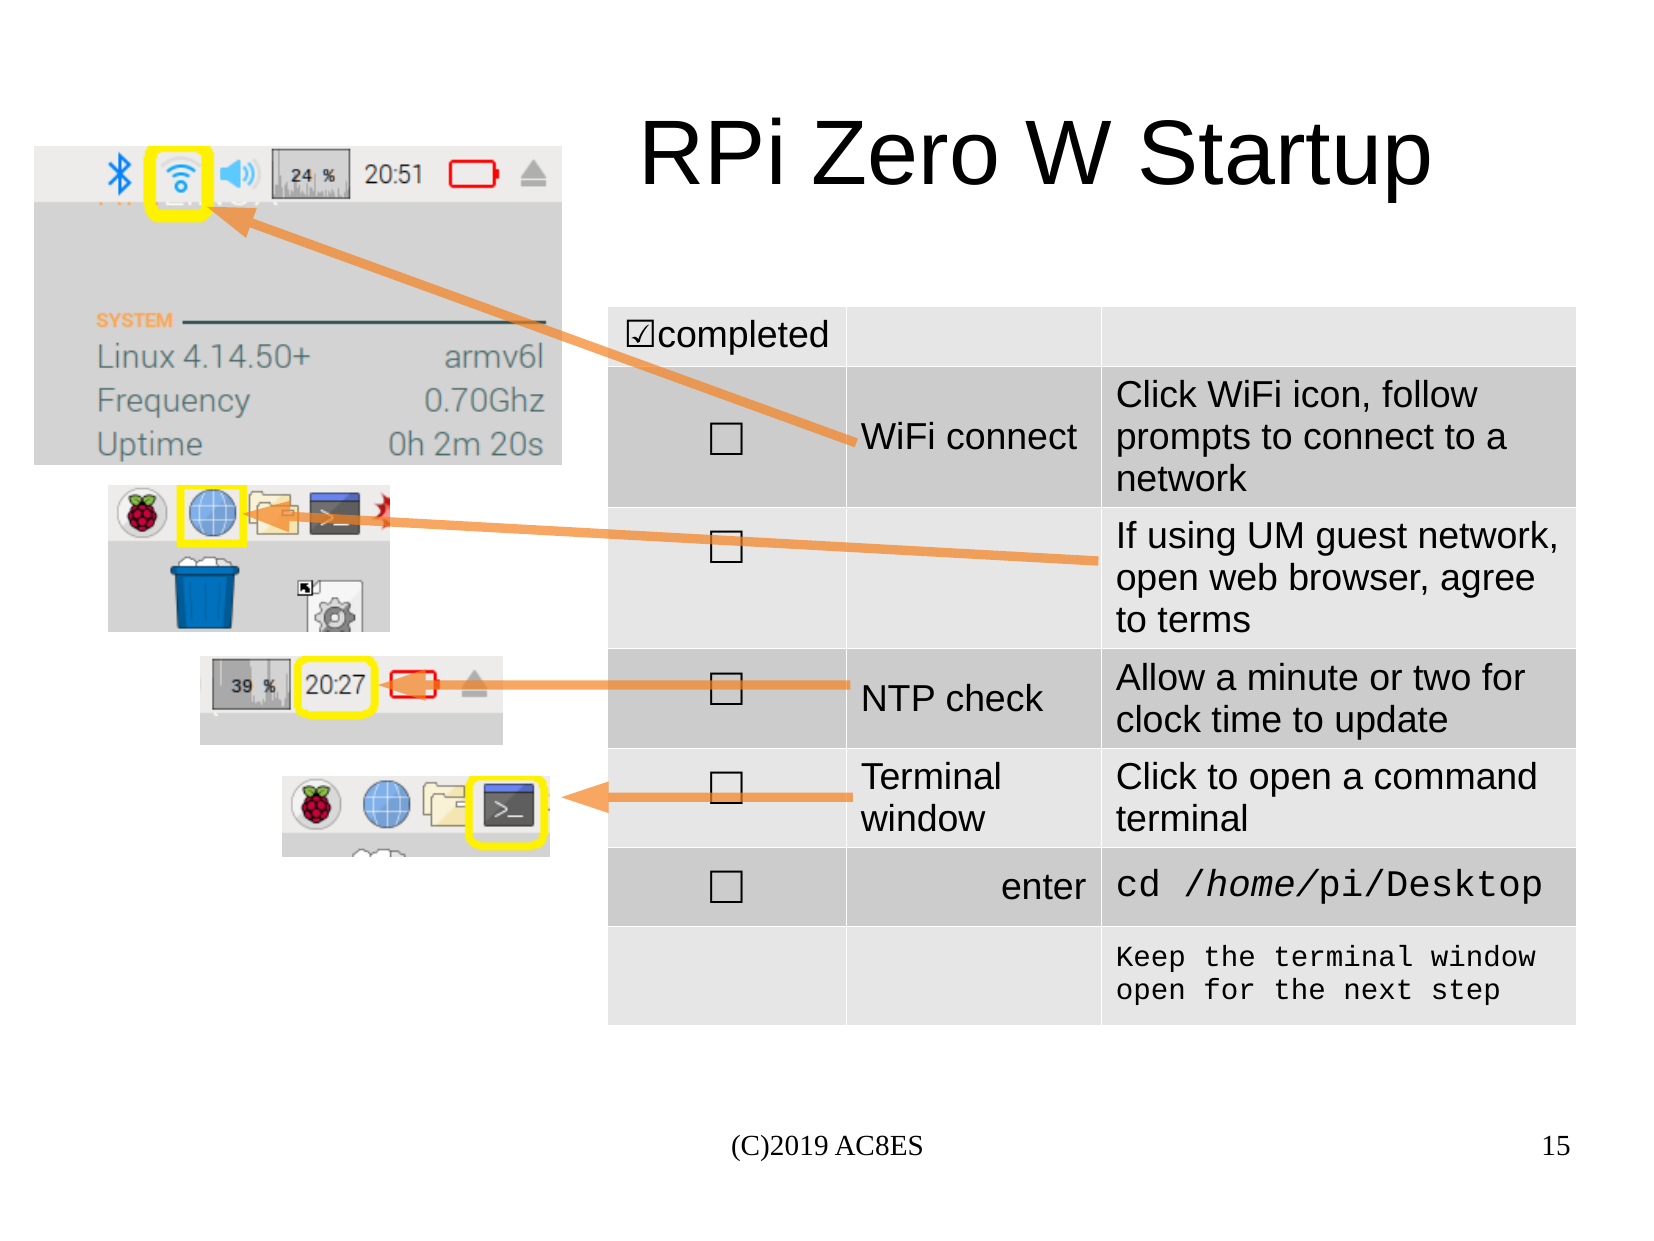

# RPi Zero W Startup
| ☑completed | | |
| --- | --- | --- |
| □ | WiFi connect | Click WiFi icon, follow prompts to connect to a network |
| □ | | If using UM guest network, open web browser, agree to terms |
| □ | NTP check | Allow a minute or two for clock time to update |
| □ | Terminal window | Click to open a command terminal |
| □ | enter | cd /home/pi/Desktop |
| | | Keep the terminal window open for the next step |
(C)2019 AC8ES
15